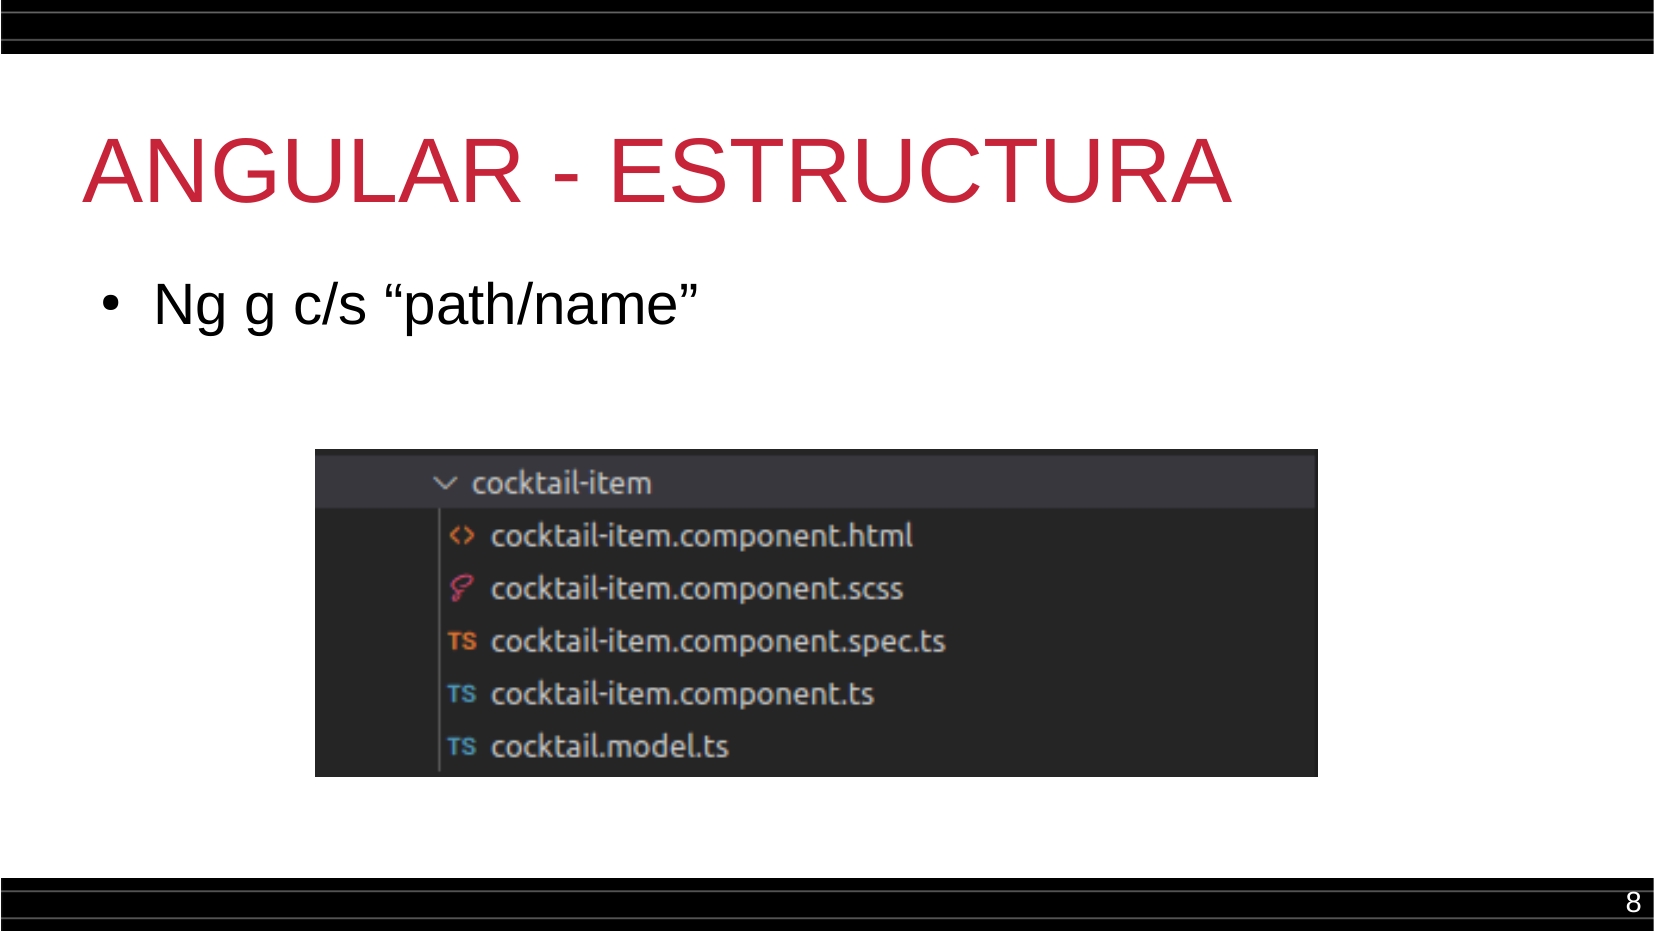

# ANGULAR - ESTRUCTURA
Ng g c/s “path/name”